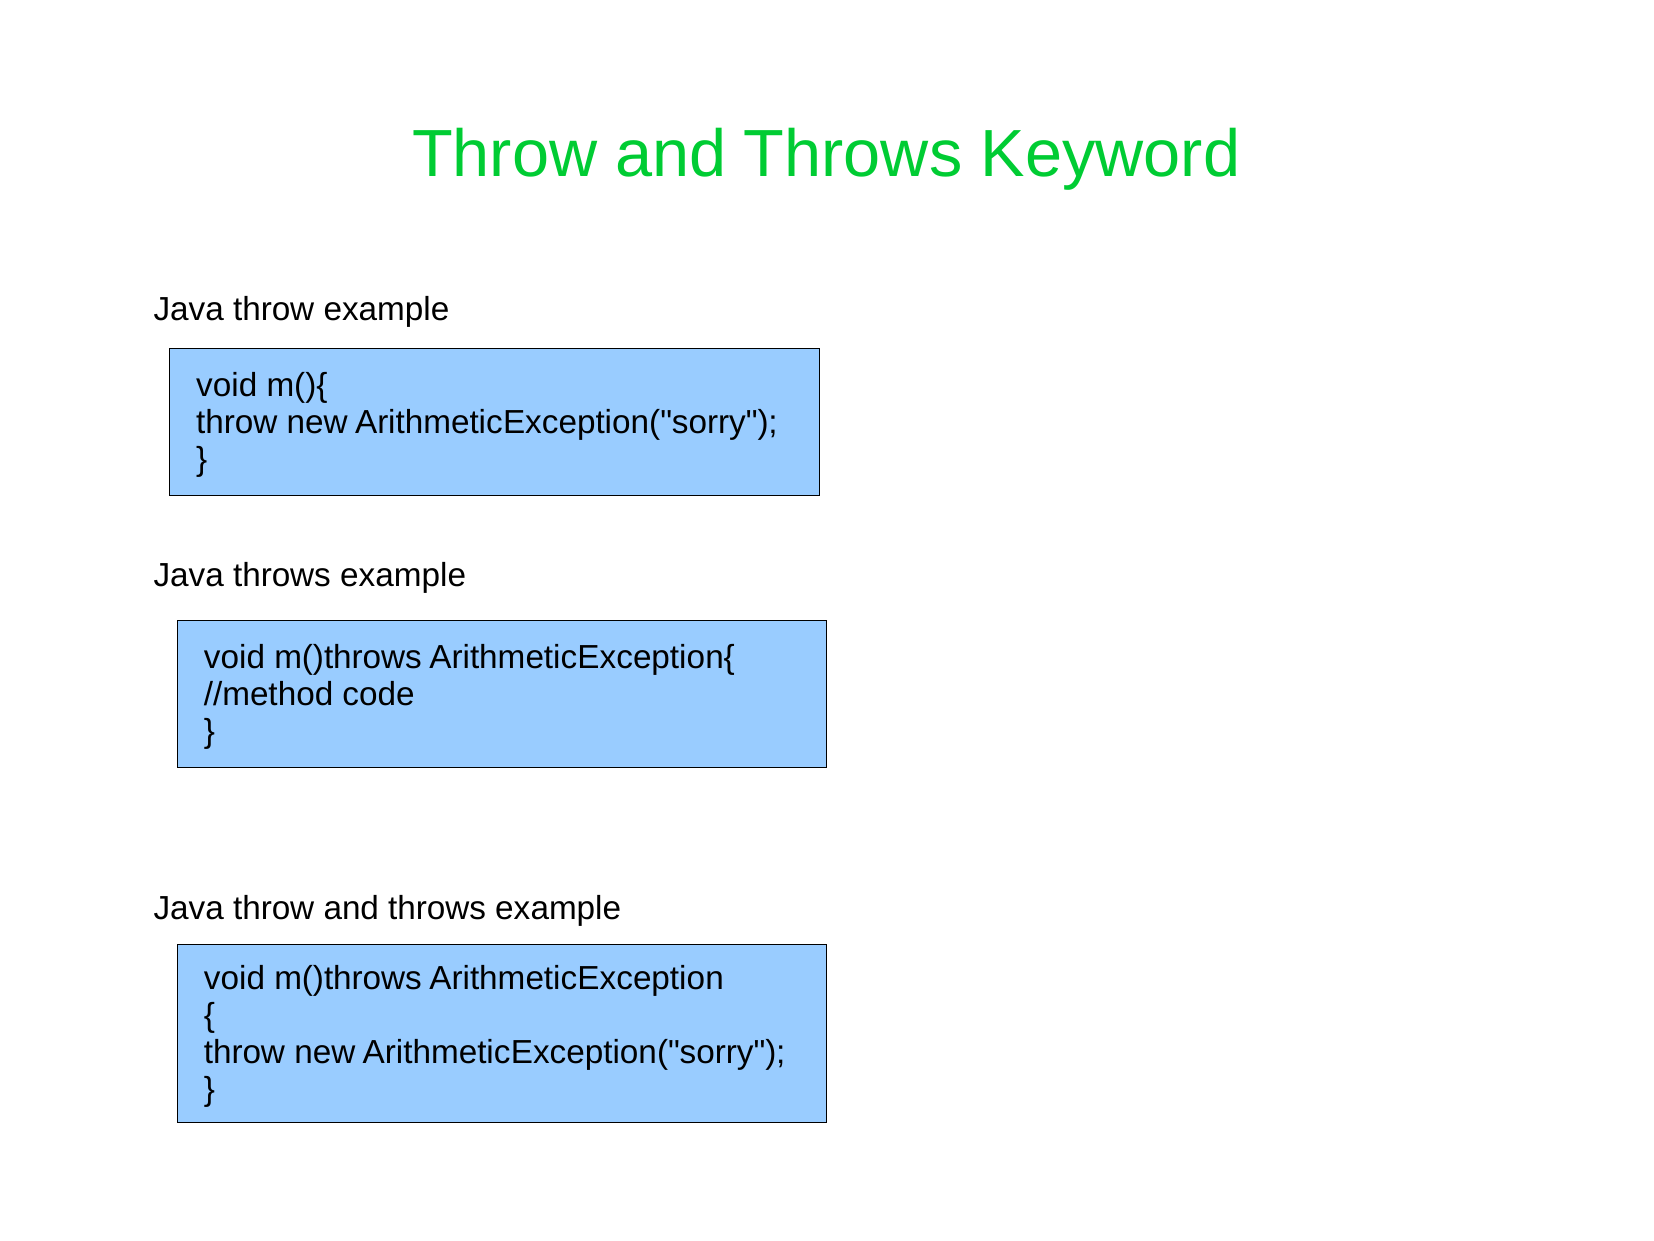

# Throw and Throws Keyword
Java throw example
Java throws example
Java throw and throws example
void m(){
throw new ArithmeticException("sorry");
}
void m()throws ArithmeticException{
//method code
}
void m()throws ArithmeticException
{
throw new ArithmeticException("sorry");
}